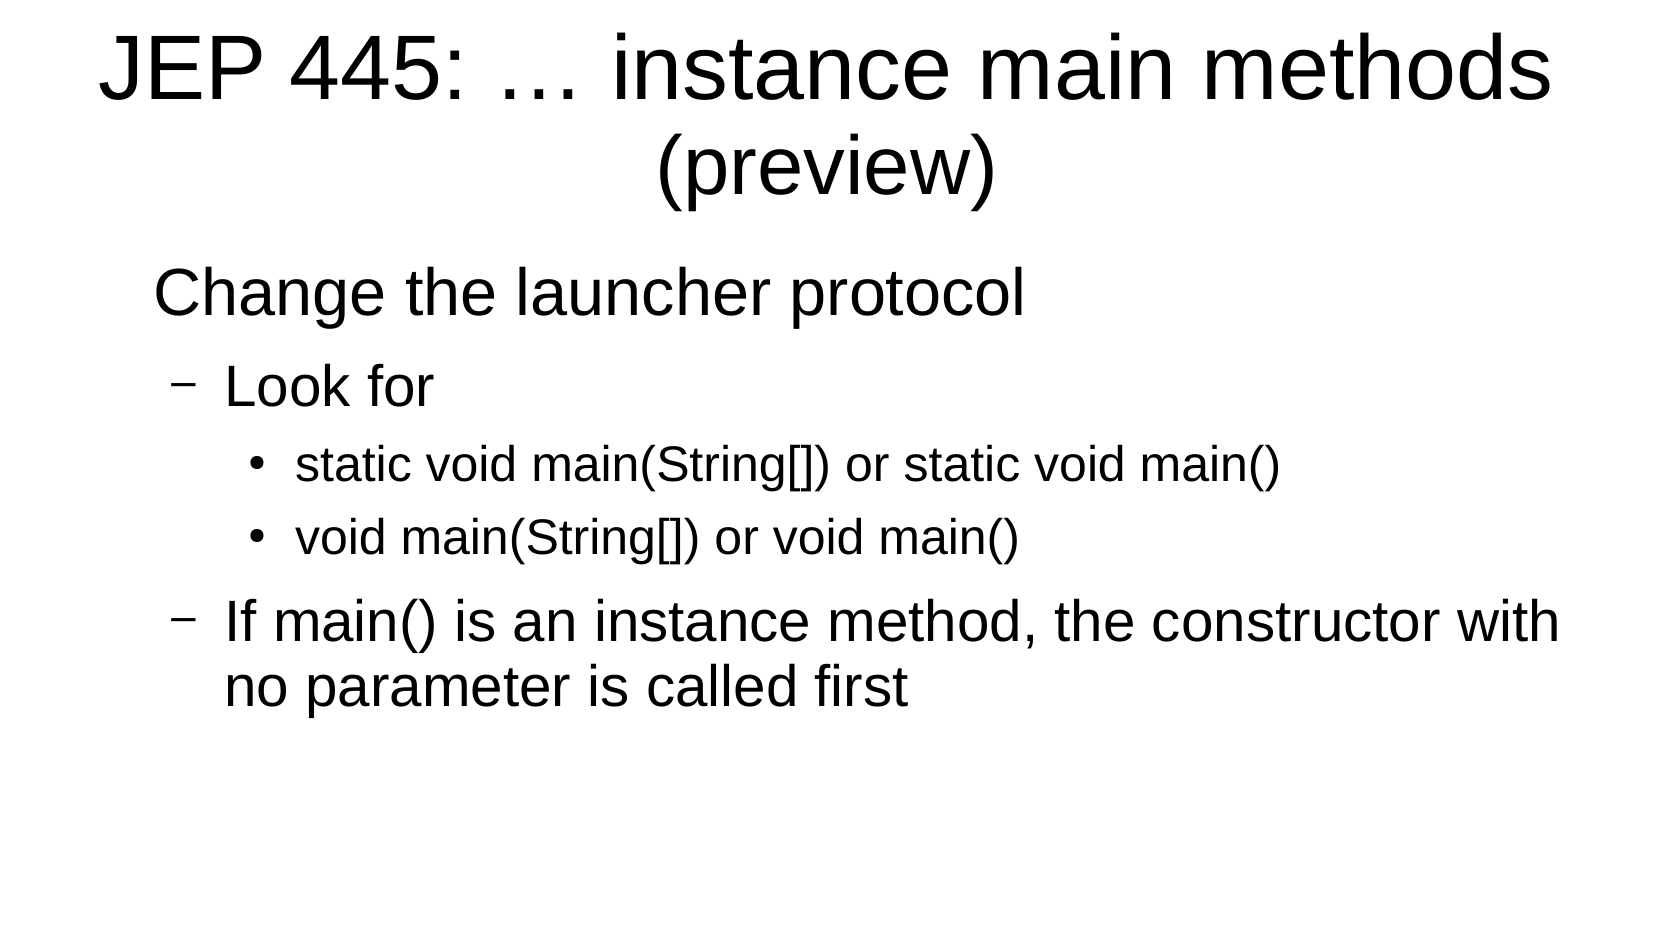

# JEP 445: … instance main methods (preview)
Change the launcher protocol
Look for
static void main(String[]) or static void main()
void main(String[]) or void main()
If main() is an instance method, the constructor with no parameter is called first